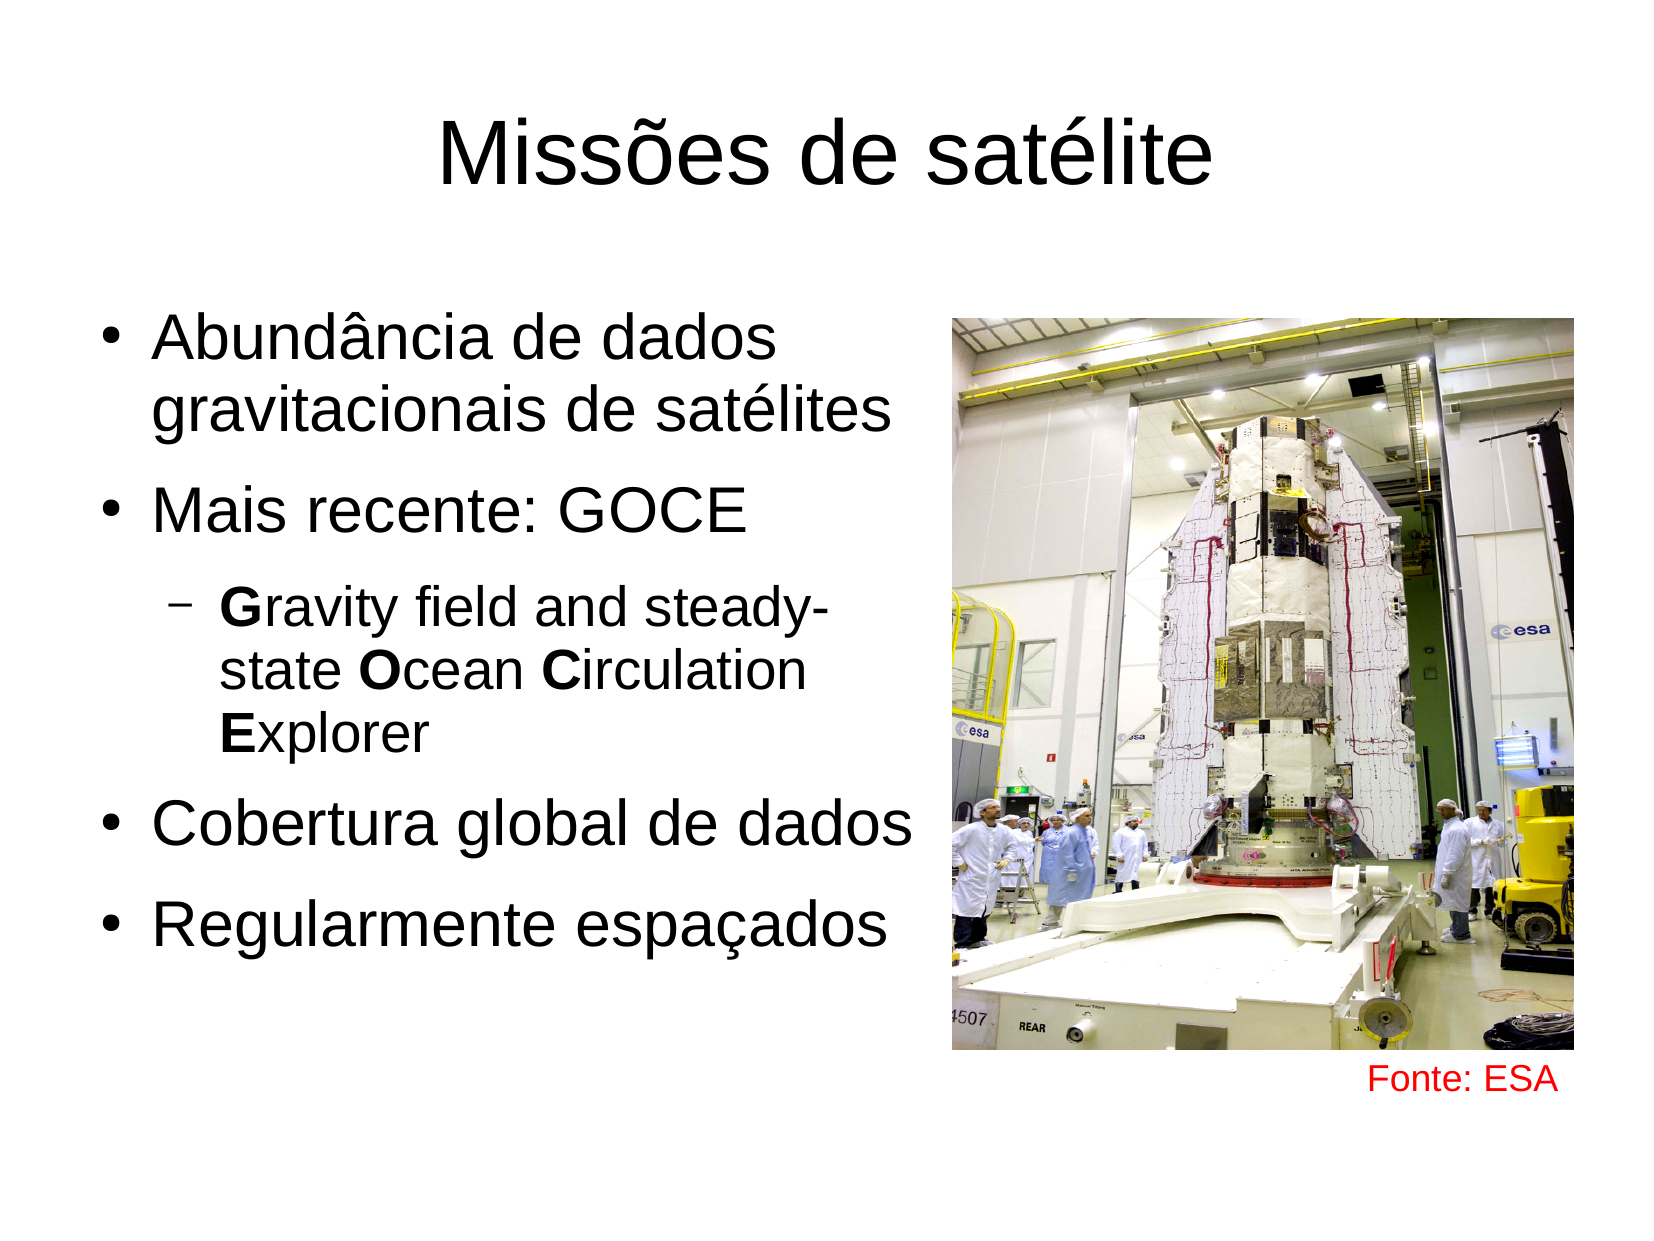

# Missões de satélite
Abundância de dados gravitacionais de satélites
Mais recente: GOCE
Gravity field and steady-state Ocean Circulation Explorer
Cobertura global de dados
Regularmente espaçados
Fonte: ESA